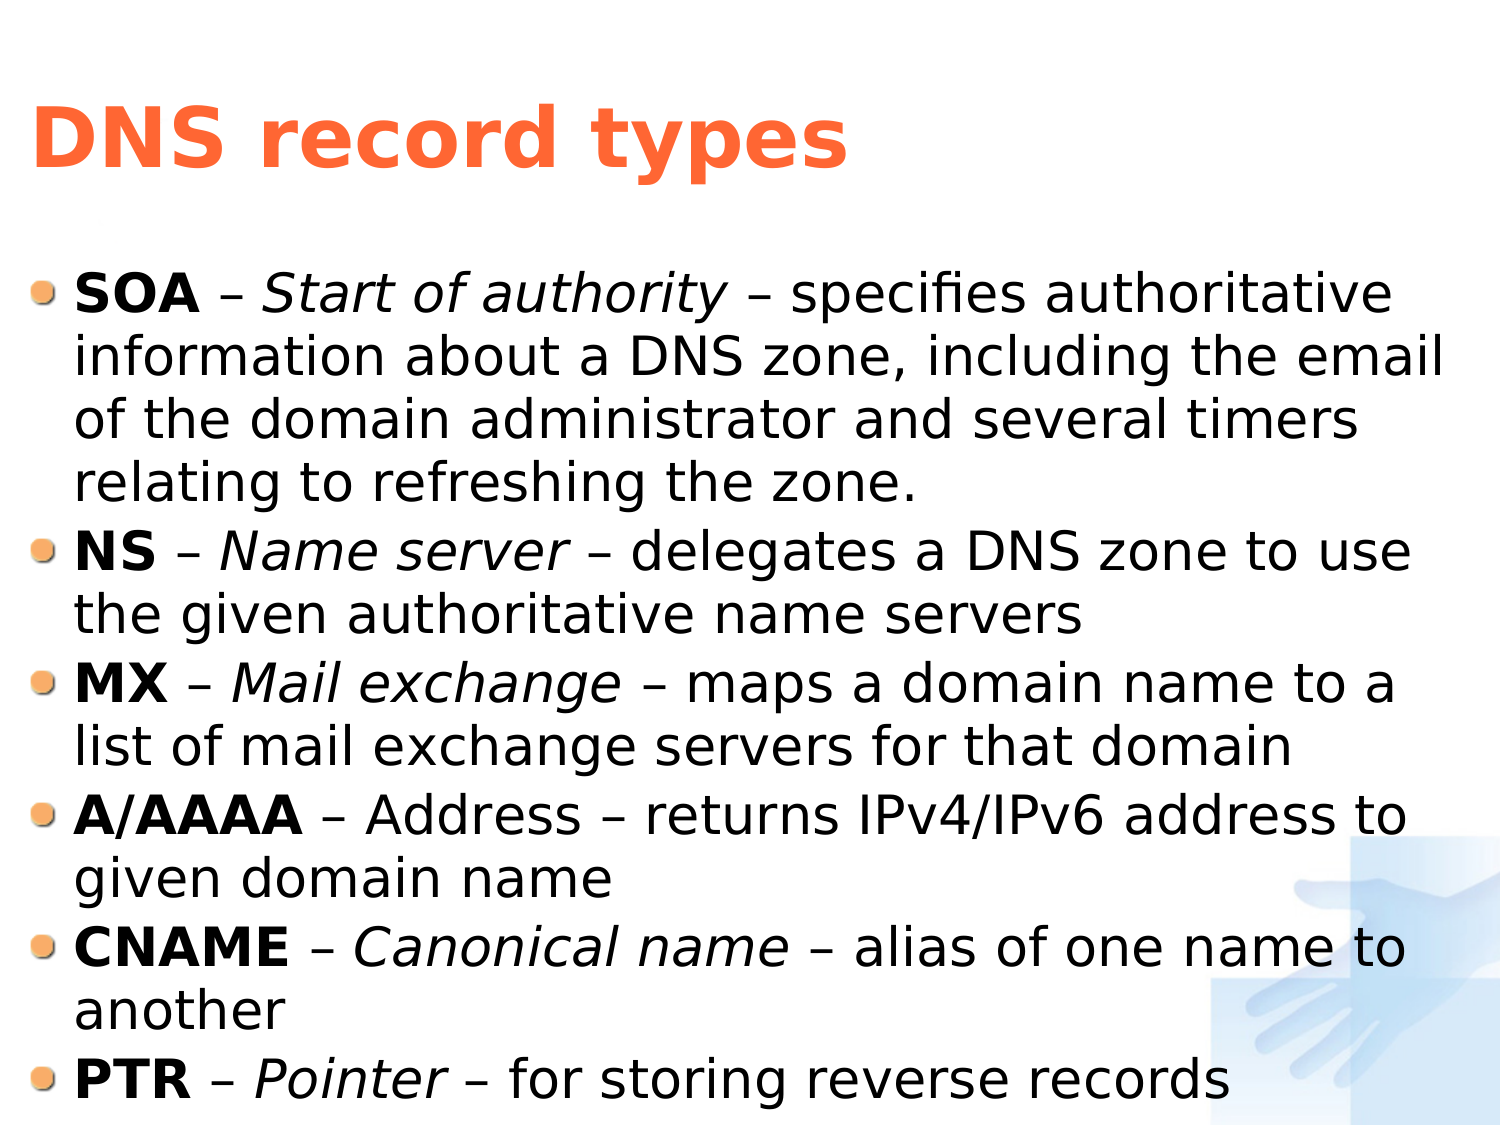

# DNS record types
SOA – Start of authority – specifies authoritative information about a DNS zone, including the email of the domain administrator and several timers relating to refreshing the zone.
NS – Name server – delegates a DNS zone to use the given authoritative name servers
MX – Mail exchange – maps a domain name to a list of mail exchange servers for that domain
A/AAAA – Address – returns IPv4/IPv6 address to given domain name
CNAME – Canonical name – alias of one name to another
PTR – Pointer – for storing reverse records